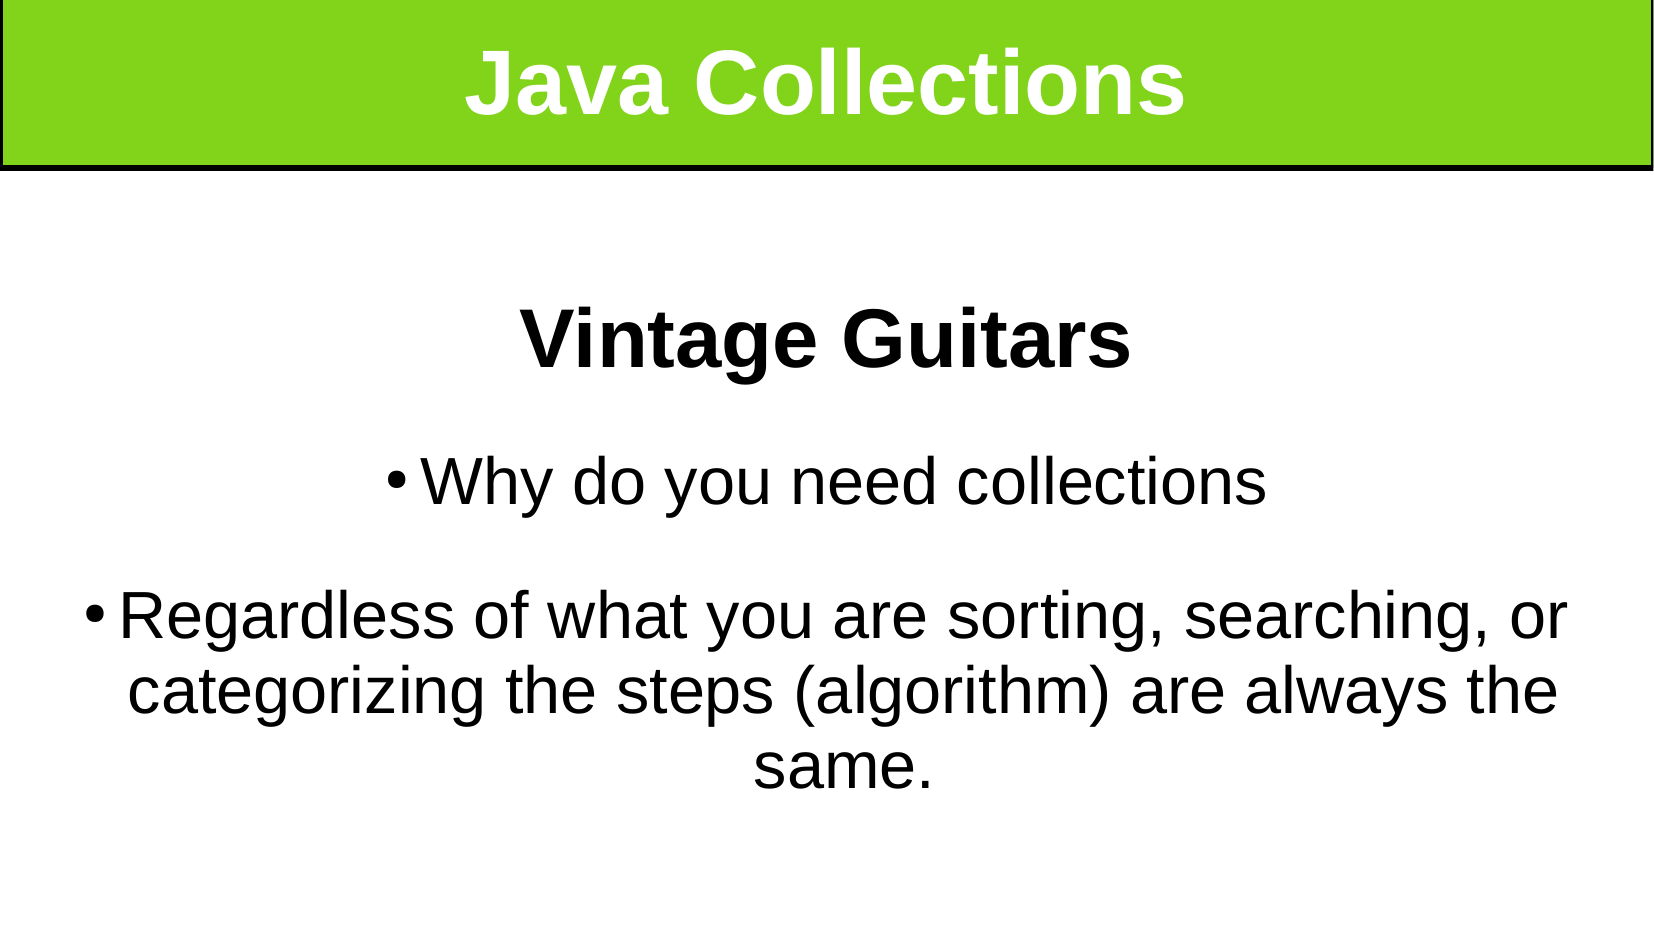

# Java Collections
Vintage Guitars
Why do you need collections
Regardless of what you are sorting, searching, or categorizing the steps (algorithm) are always the same.